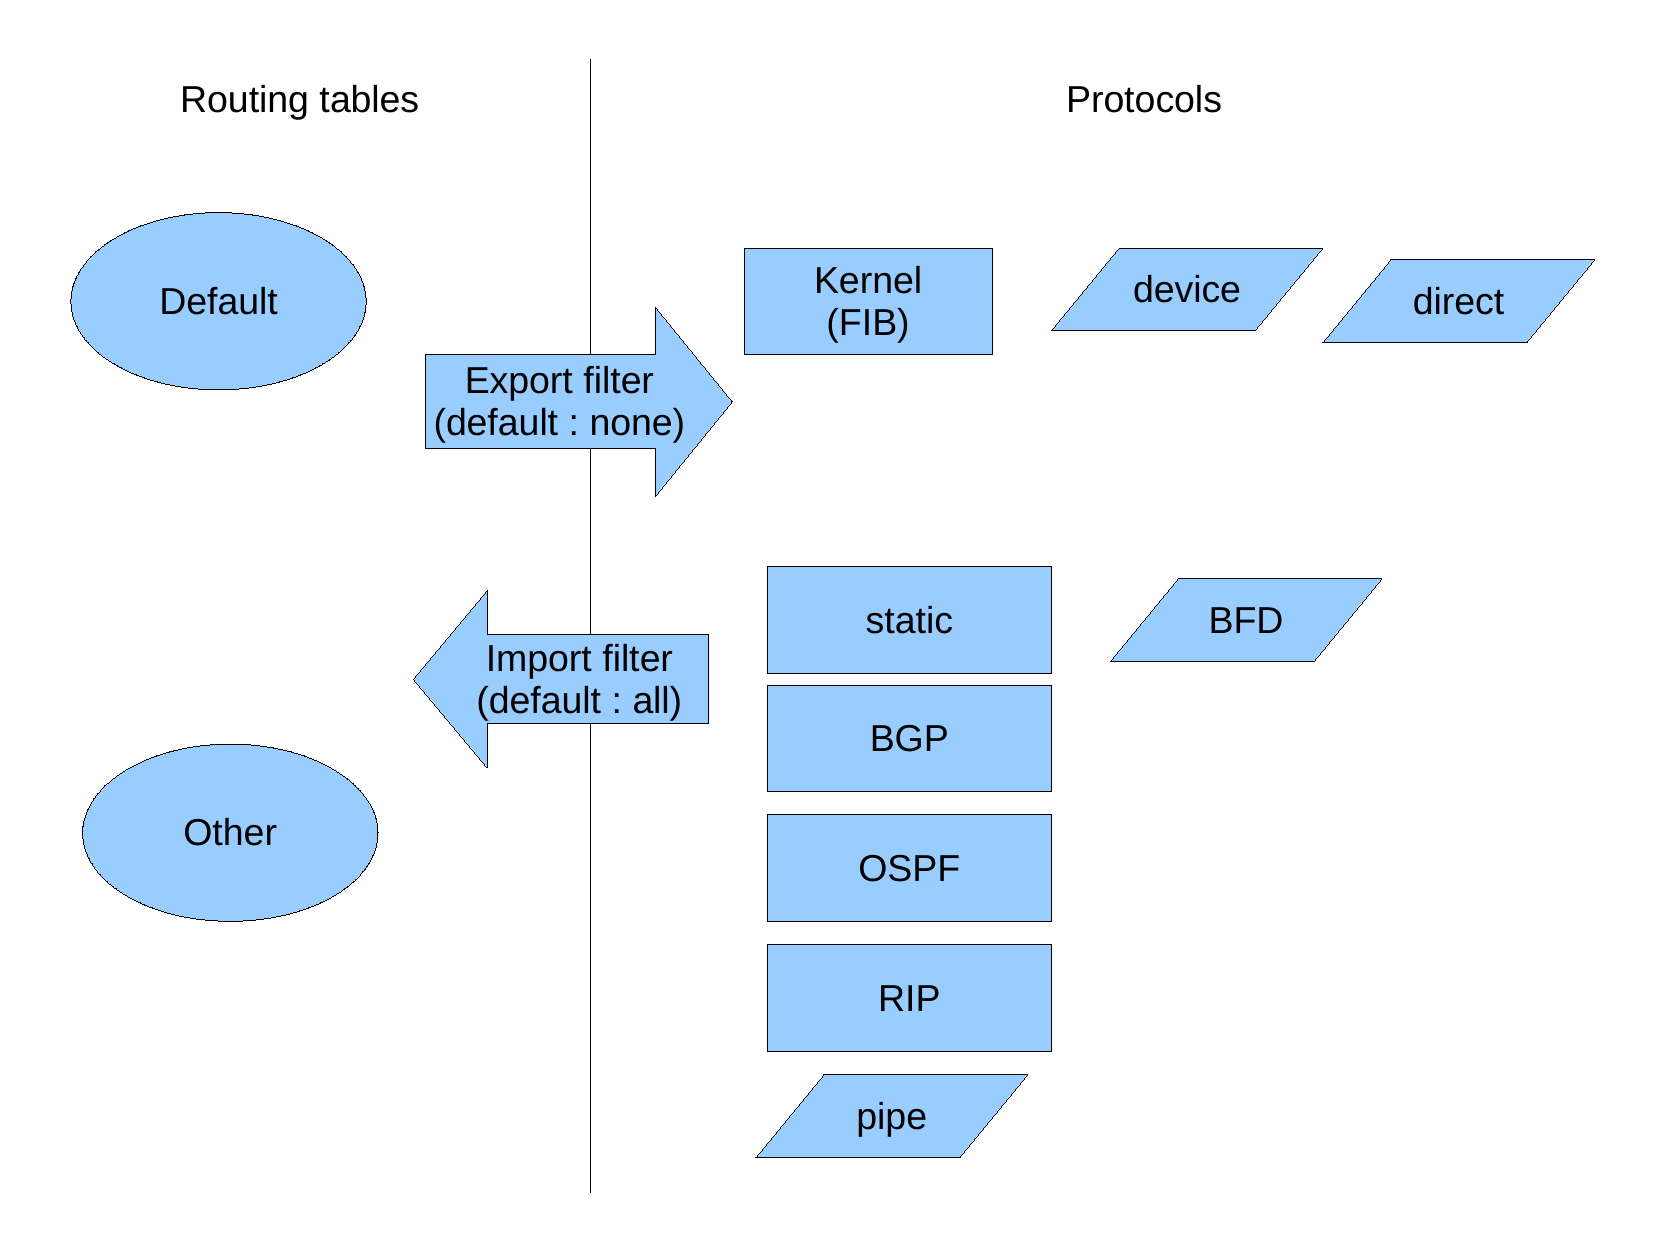

Routing tables
Protocols
Default
Kernel
(FIB)
device
direct
Export filter
(default : none)
static
BFD
Import filter
(default : all)
BGP
Other
OSPF
RIP
pipe